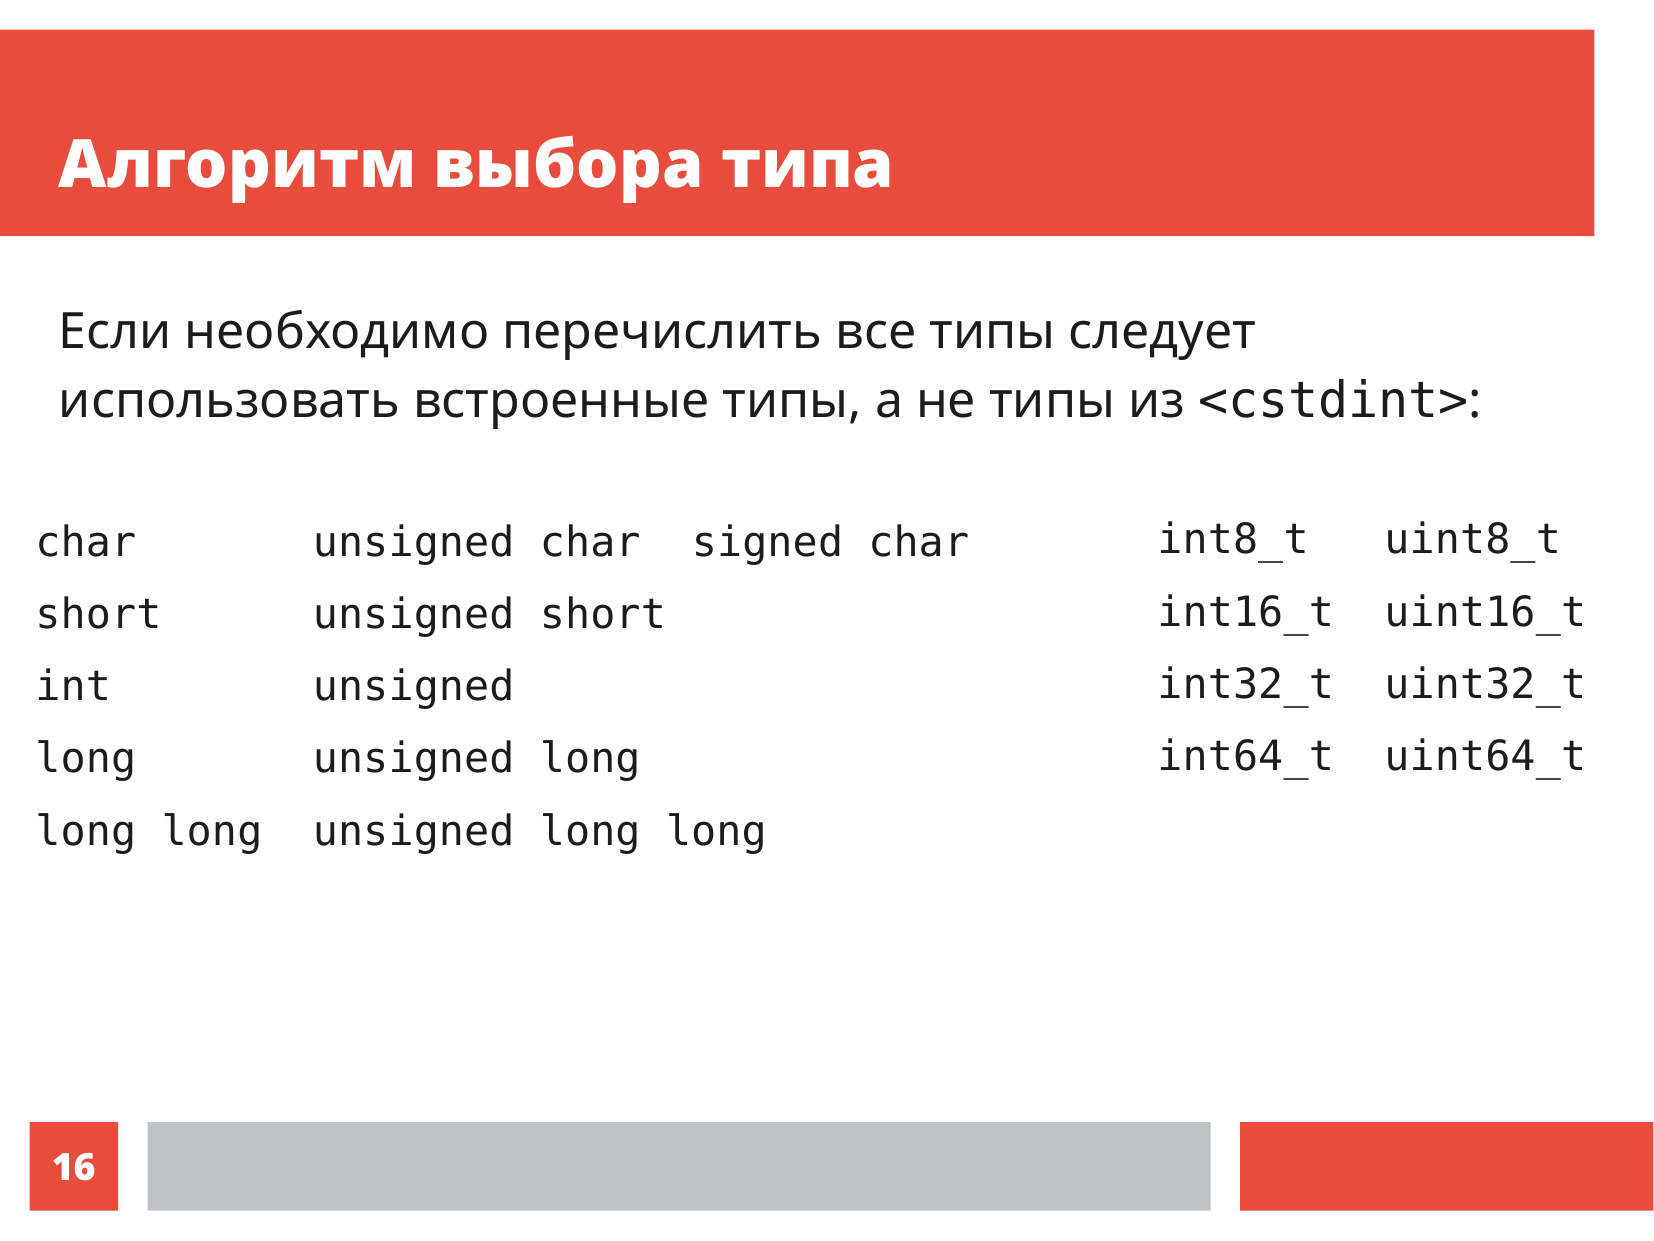

# Алгоритм выбора типа
Если необходимо перечислить все типы следует использовать встроенные типы, а не типы из <cstdint>:
char unsigned char signed char
short unsigned short
int unsigned
long unsigned long
long long unsigned long long
int8_t uint8_t
int16_t uint16_t
int32_t uint32_t
int64_t uint64_t
16